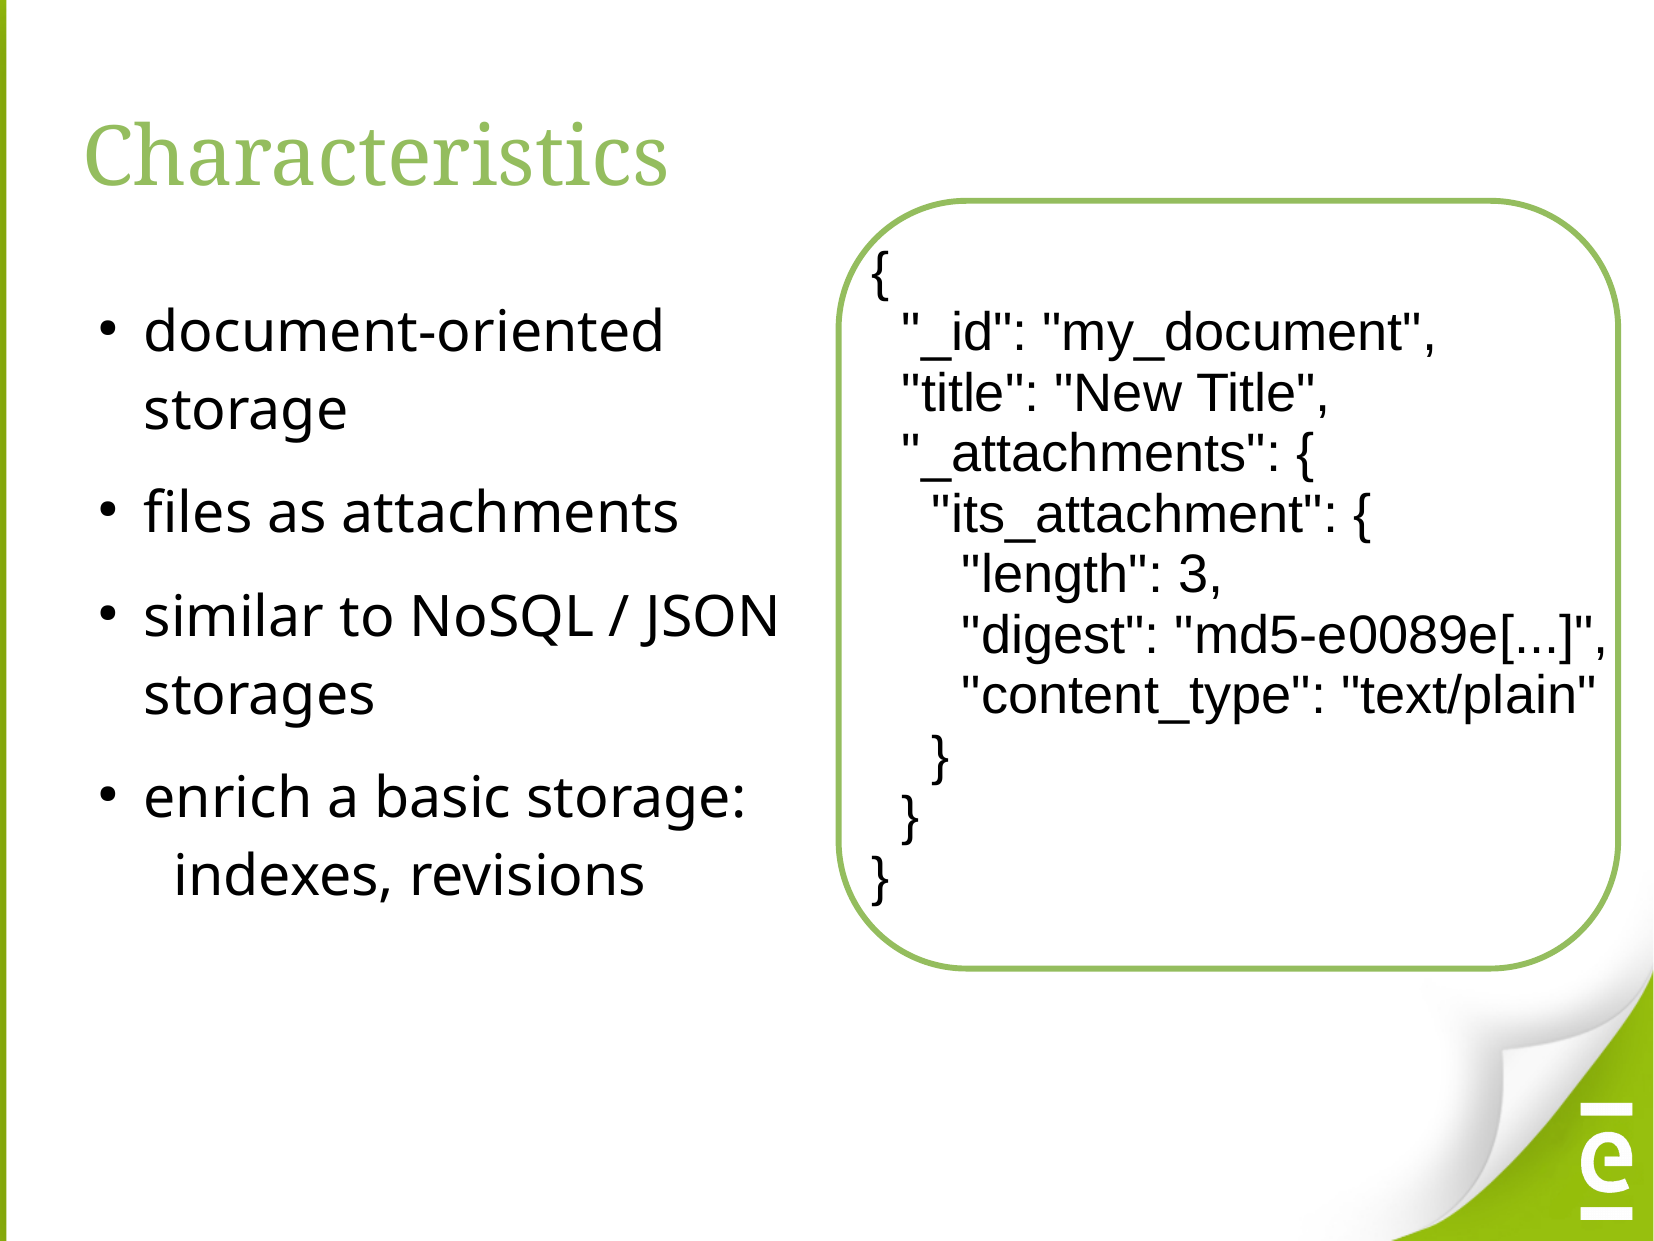

# Characteristics
{
 "_id": "my_document",
 "title": "New Title",
 "_attachments": {
 "its_attachment": {
 "length": 3,
 "digest": "md5-e0089e[...]",
 "content_type": "text/plain"
 }
 }
}
document-oriented storage
files as attachments
similar to NoSQL / JSON storages
enrich a basic storage:
 indexes, revisions